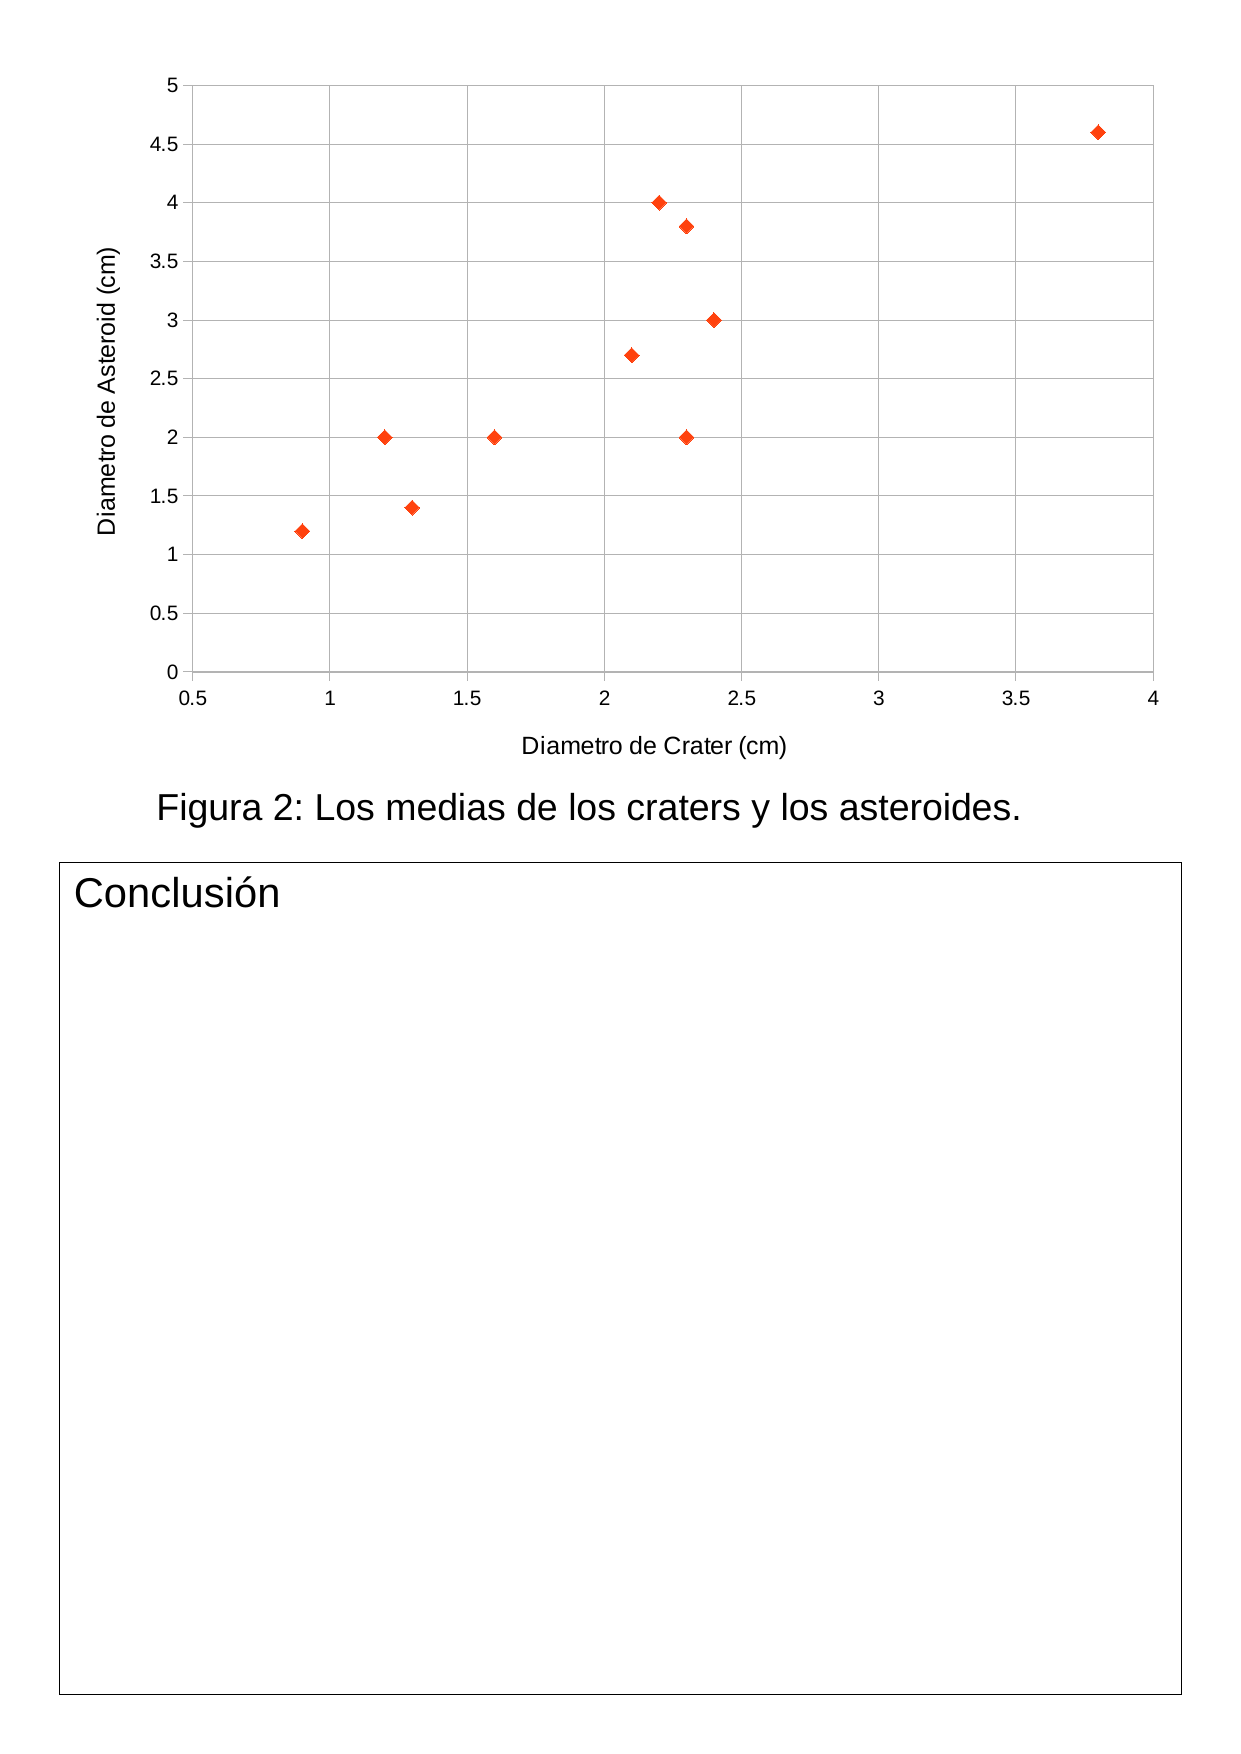

### Chart
| Category | |
|---|---|Figura 2: Los medias de los craters y los asteroides.
Conclusión